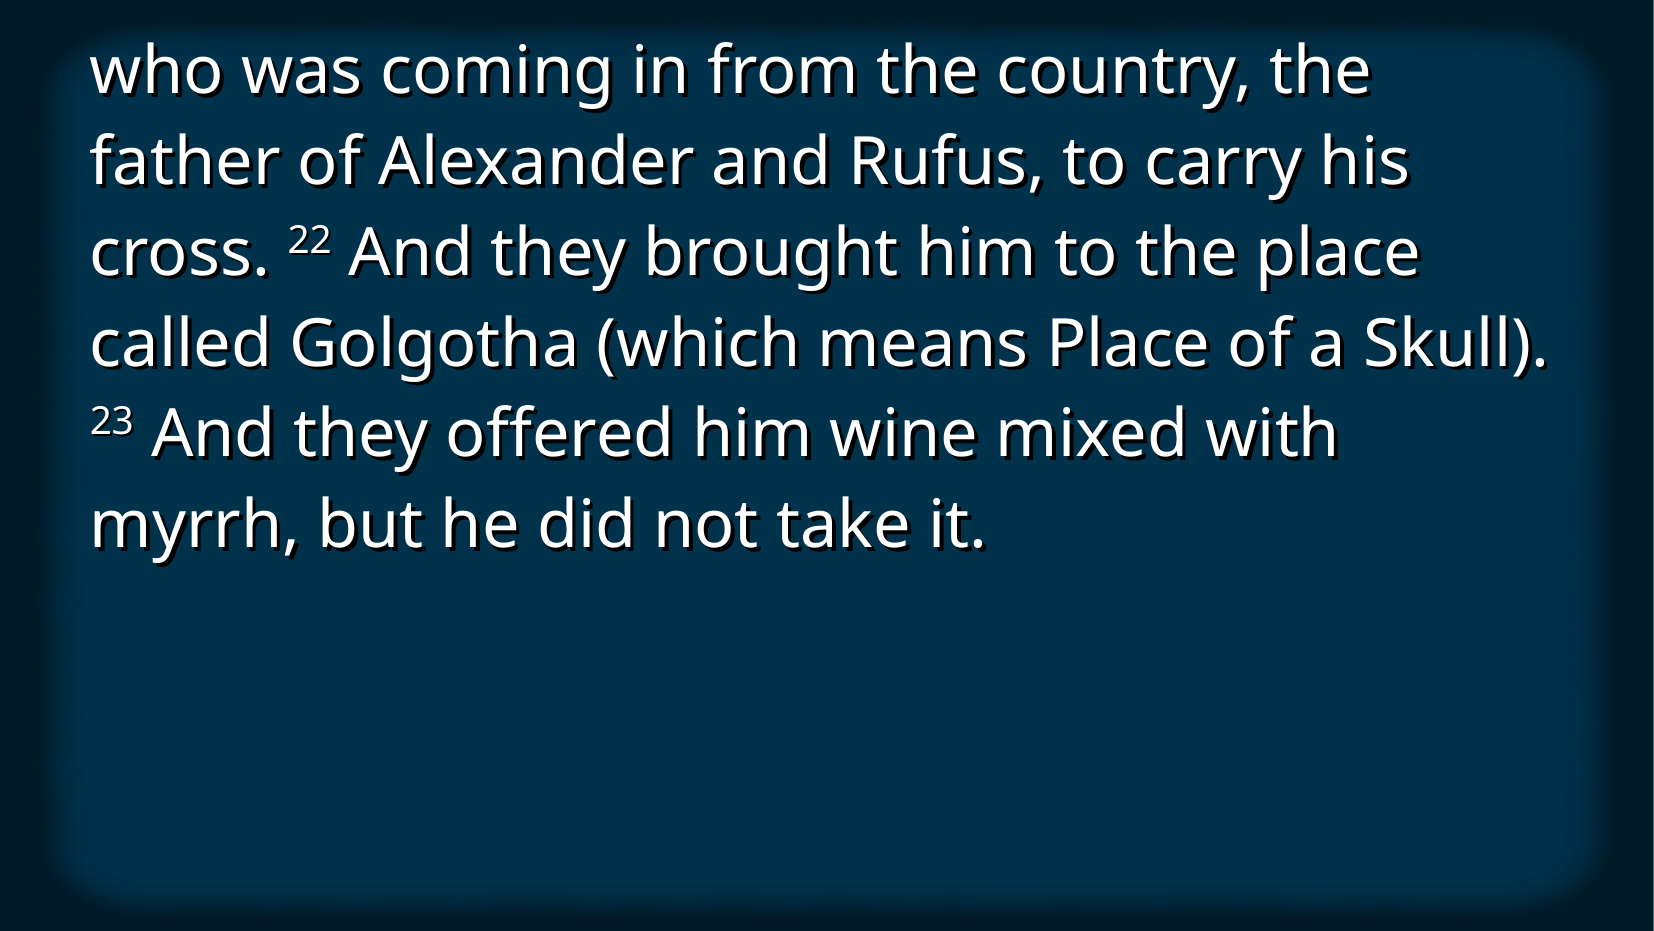

who was coming in from the country, the father of Alexander and Rufus, to carry his cross. 22 And they brought him to the place called Golgotha (which means Place of a Skull). 23 And they offered him wine mixed with myrrh, but he did not take it.